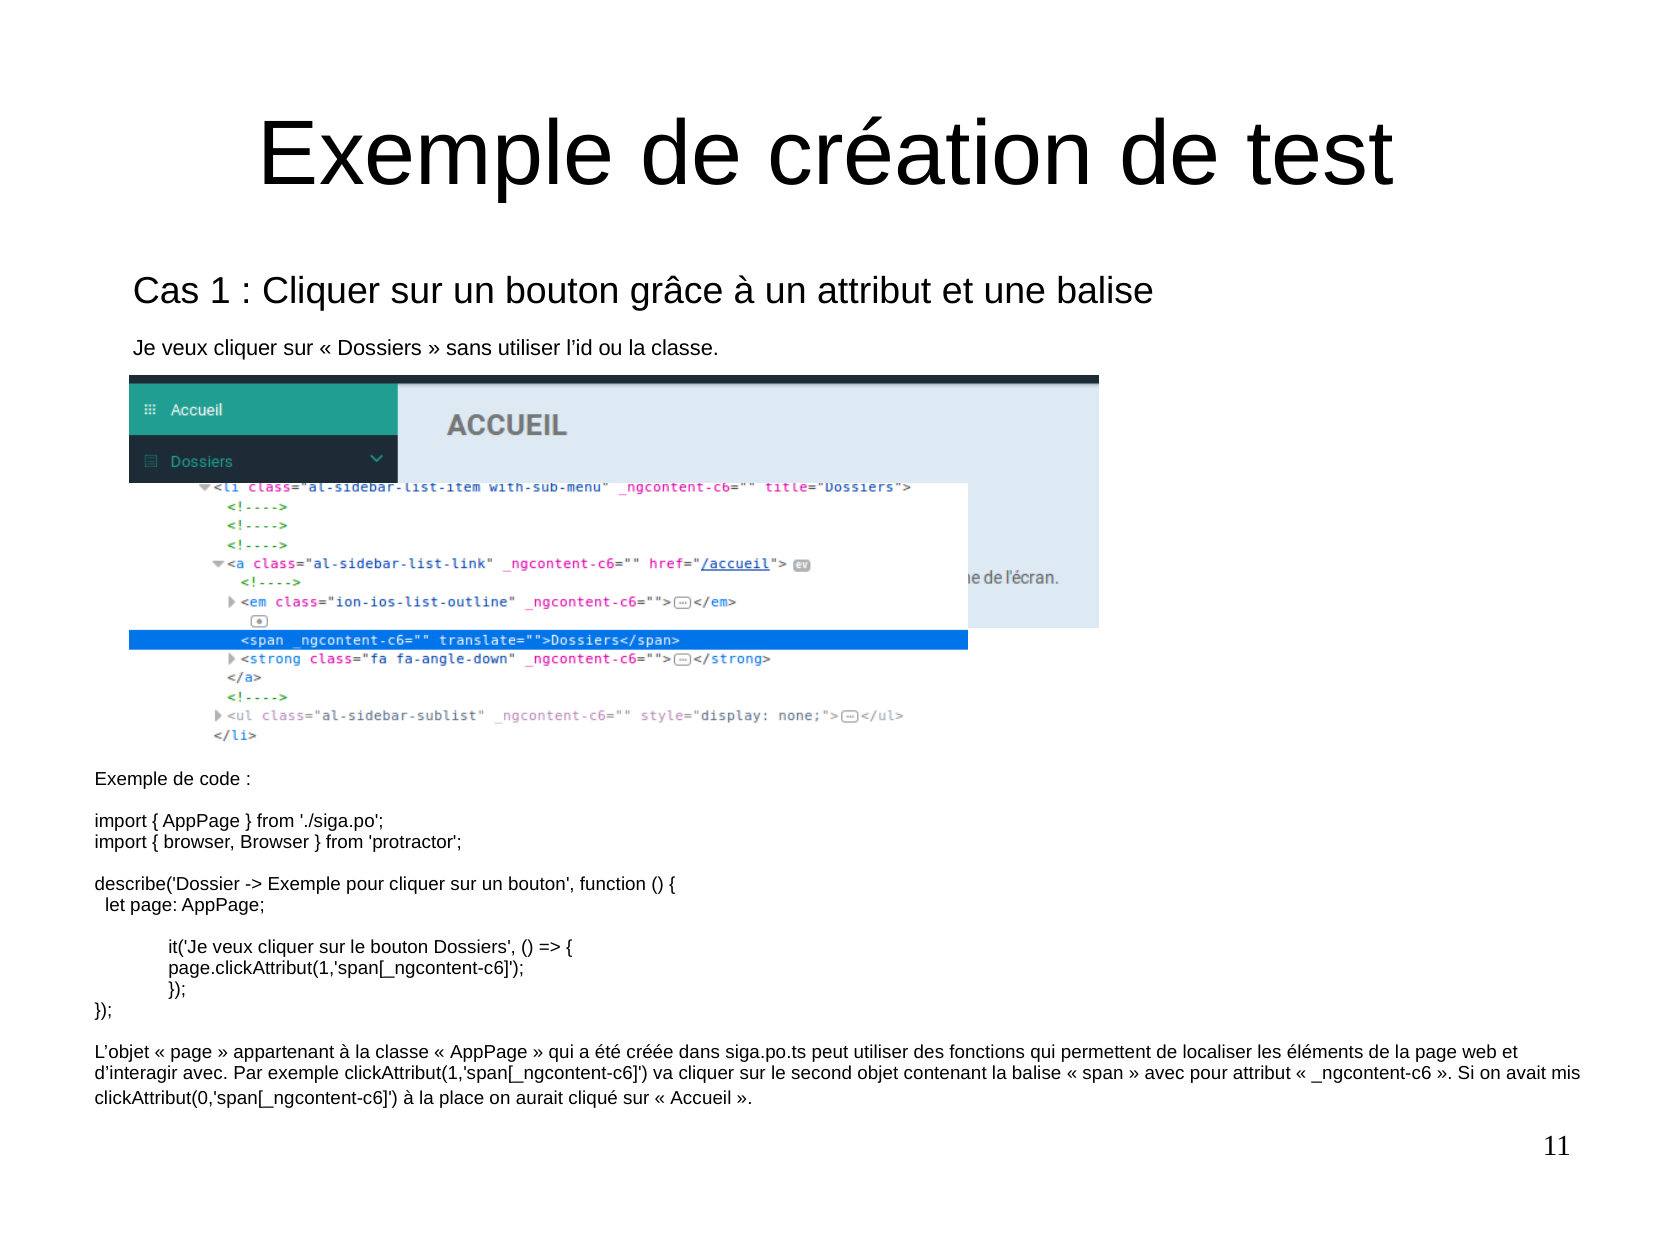

# Exemple de création de test
Cas 1 : Cliquer sur un bouton grâce à un attribut et une balise
Je veux cliquer sur « Dossiers » sans utiliser l’id ou la classe.
Exemple de code :
import { AppPage } from './siga.po';
import { browser, Browser } from 'protractor';
describe('Dossier -> Exemple pour cliquer sur un bouton', function () {
 let page: AppPage;
	it('Je veux cliquer sur le bouton Dossiers', () => {
 	page.clickAttribut(1,'span[_ngcontent-c6]');
	});
});
L’objet « page » appartenant à la classe « AppPage » qui a été créée dans siga.po.ts peut utiliser des fonctions qui permettent de localiser les éléments de la page web et d’interagir avec. Par exemple clickAttribut(1,'span[_ngcontent-c6]') va cliquer sur le second objet contenant la balise « span » avec pour attribut « _ngcontent-c6 ». Si on avait mis clickAttribut(0,'span[_ngcontent-c6]') à la place on aurait cliqué sur « Accueil ».
11